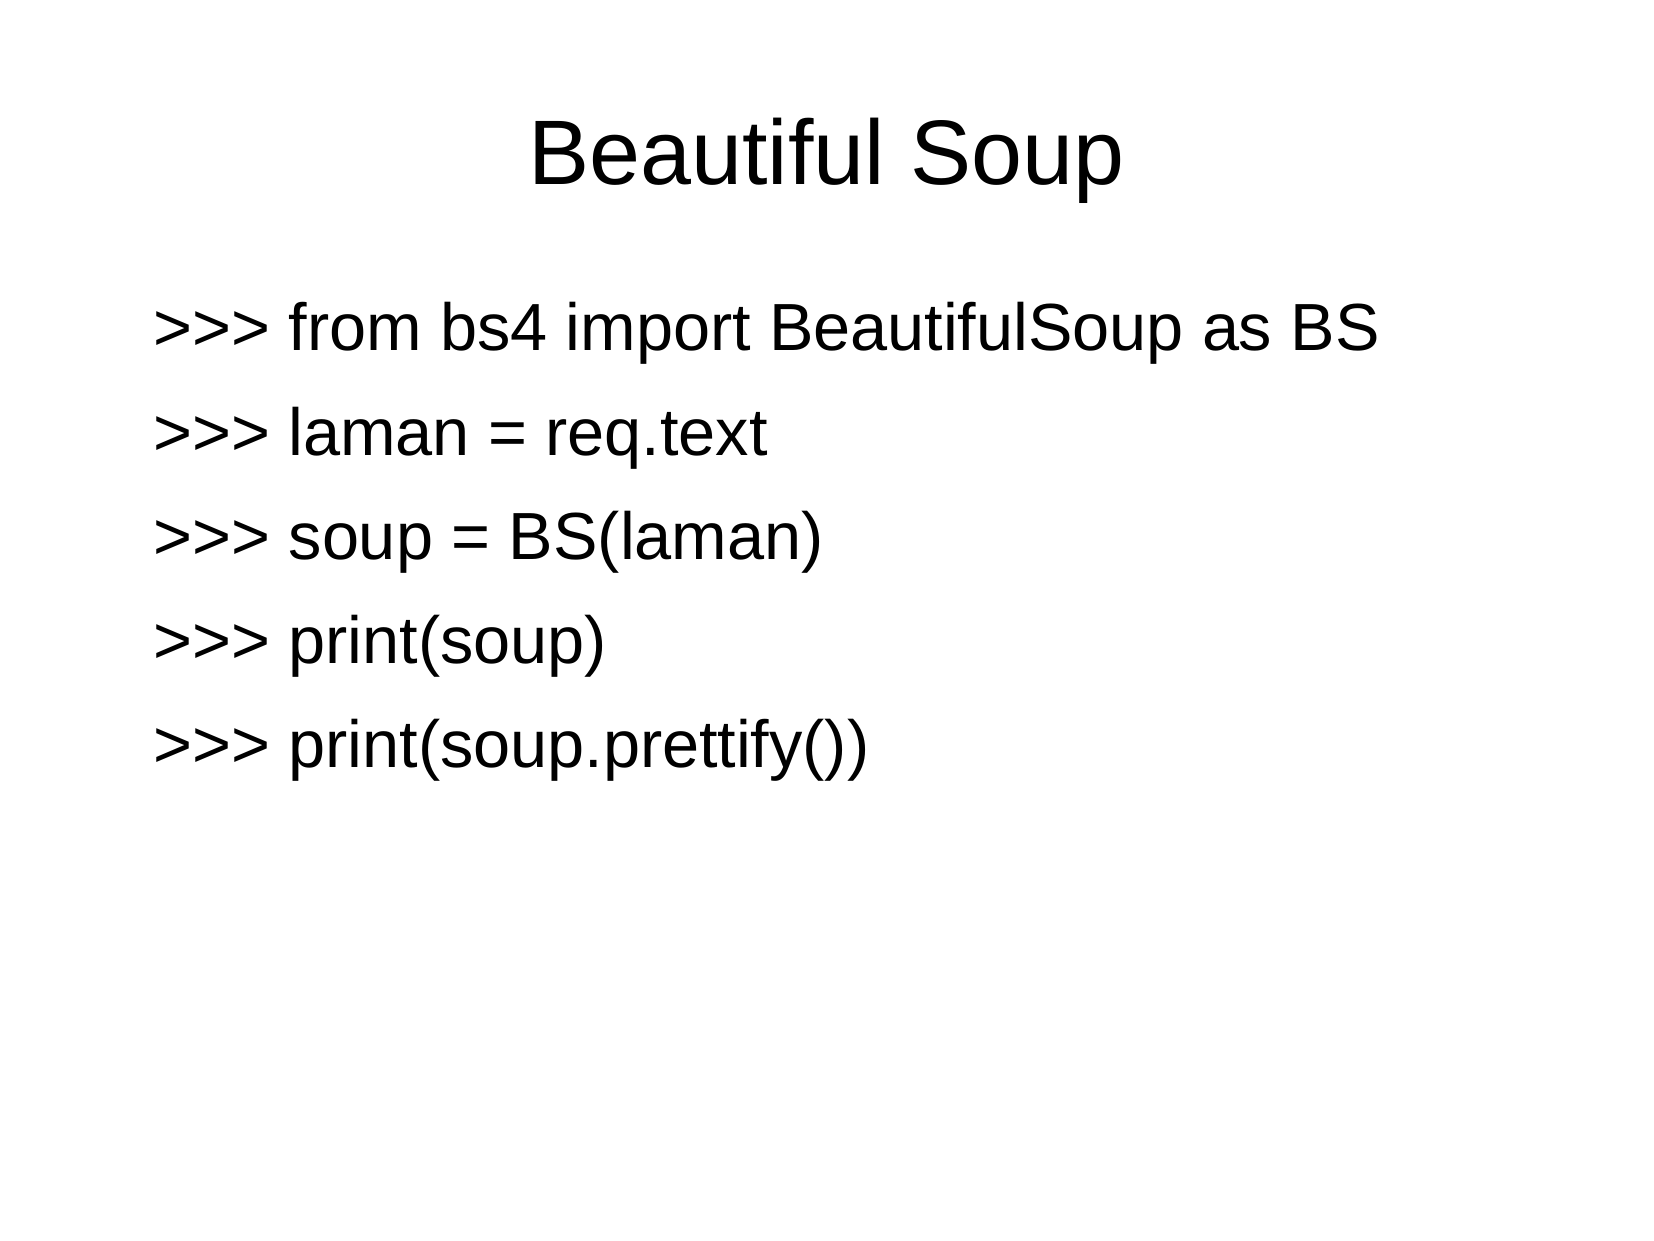

# Beautiful Soup
>>> from bs4 import BeautifulSoup as BS
>>> laman = req.text
>>> soup = BS(laman)
>>> print(soup)
>>> print(soup.prettify())